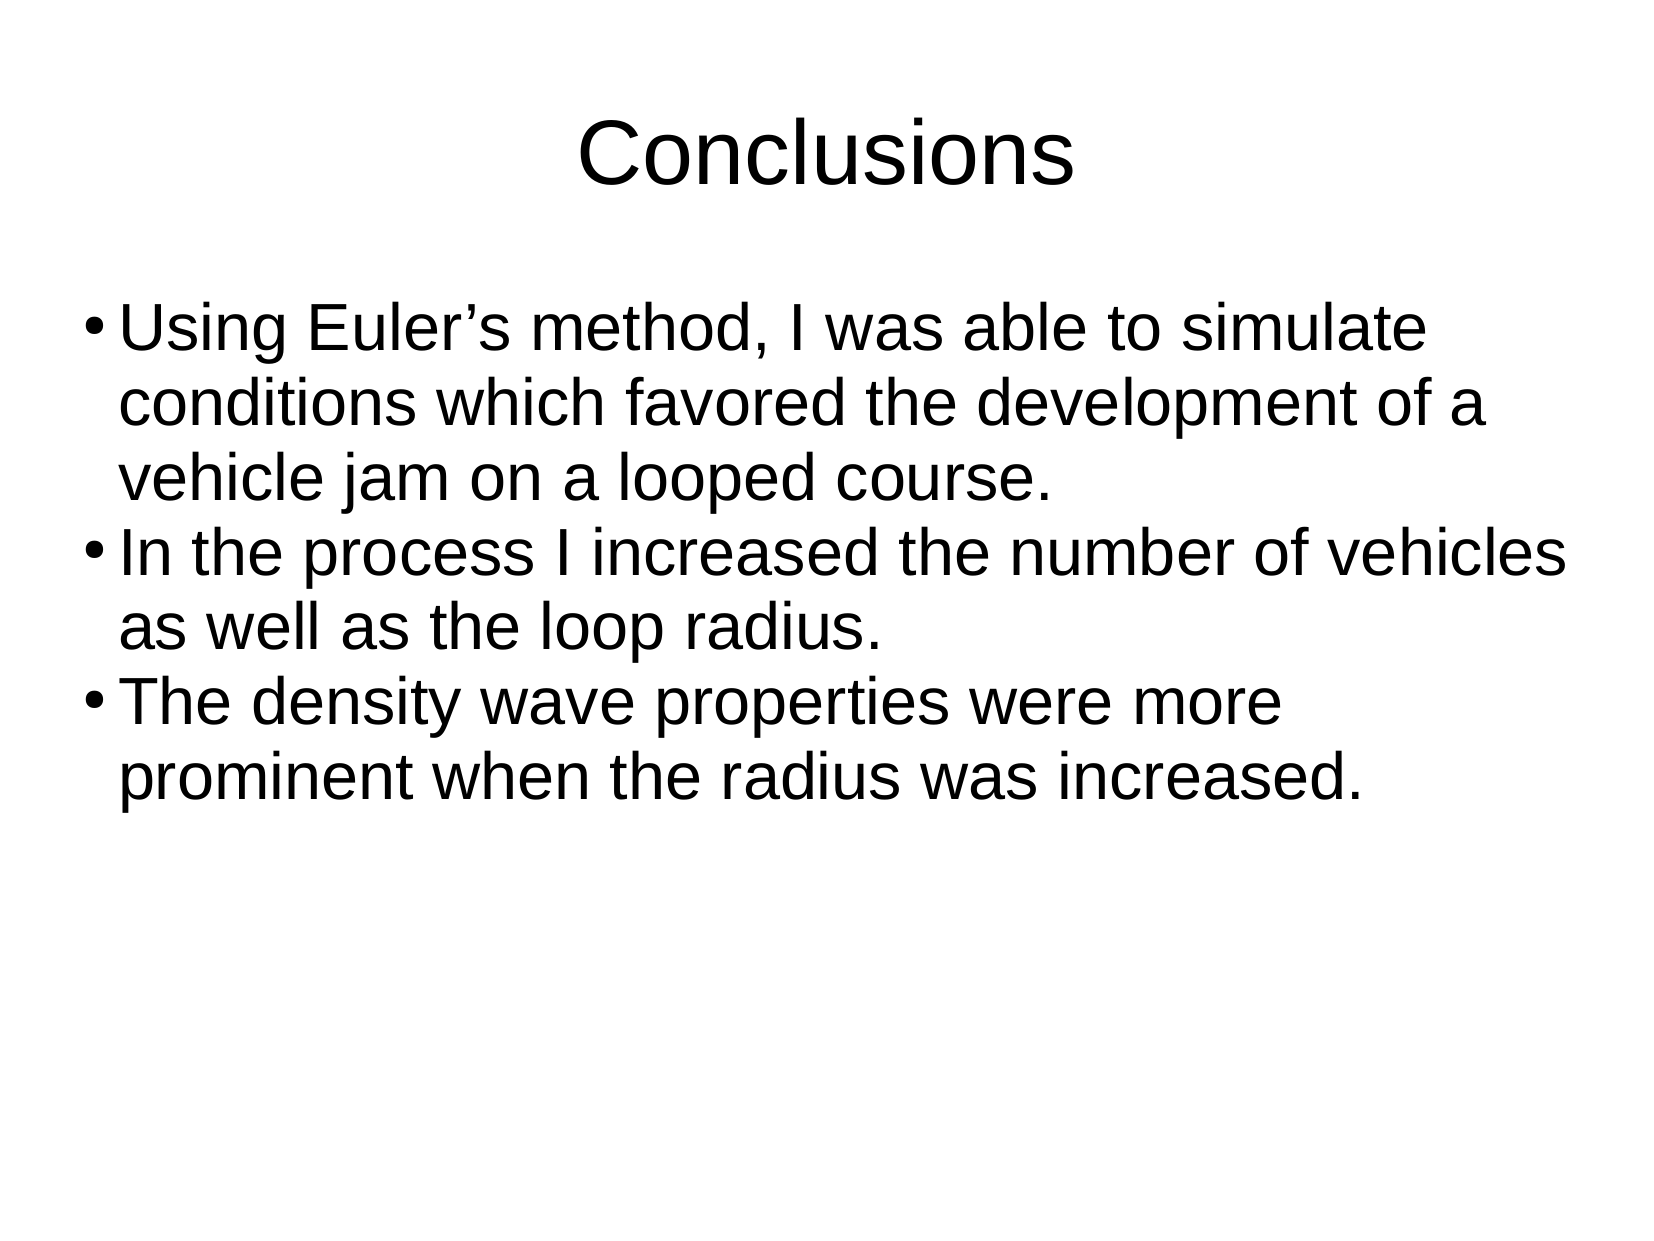

# Conclusions
Using Euler’s method, I was able to simulate conditions which favored the development of a vehicle jam on a looped course.
In the process I increased the number of vehicles as well as the loop radius.
The density wave properties were more prominent when the radius was increased.